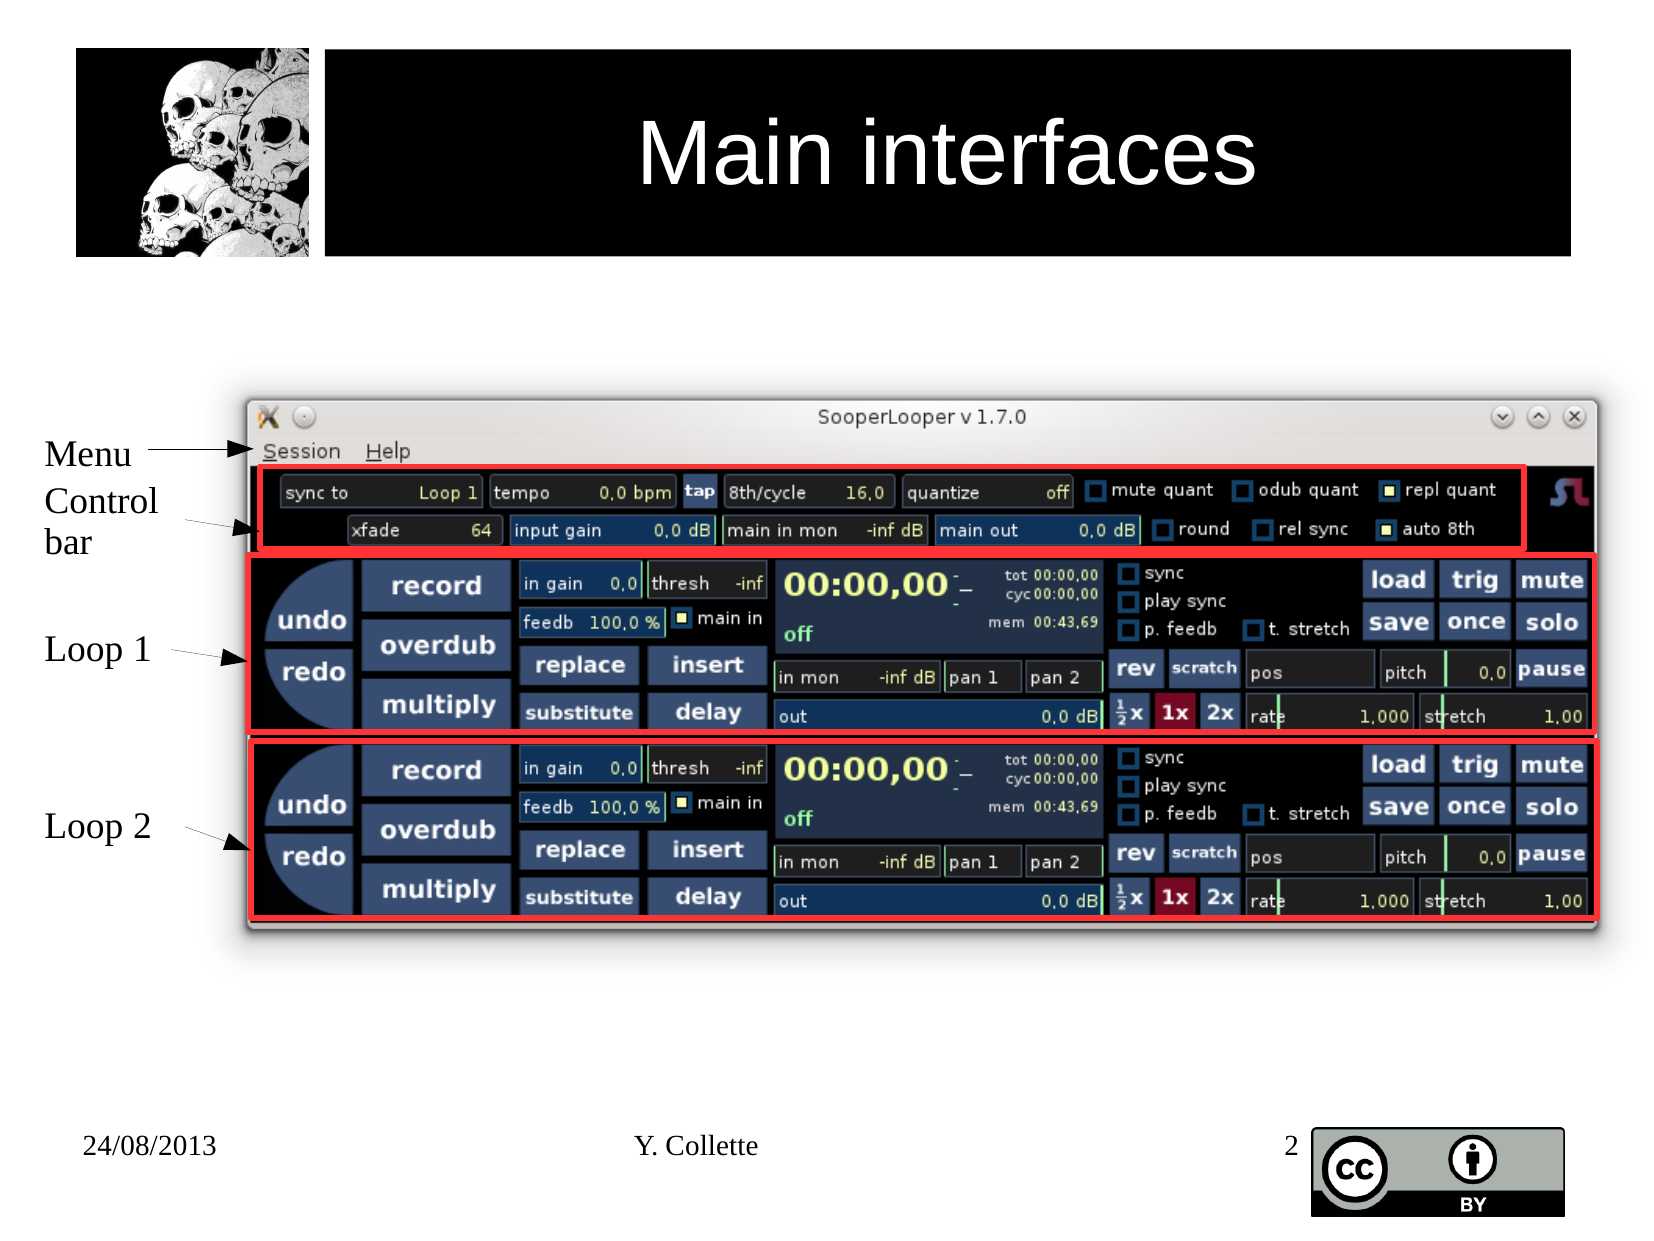

# Main interfaces
Menu
Control bar
Loop 1
Loop 2
Y. Collette
2